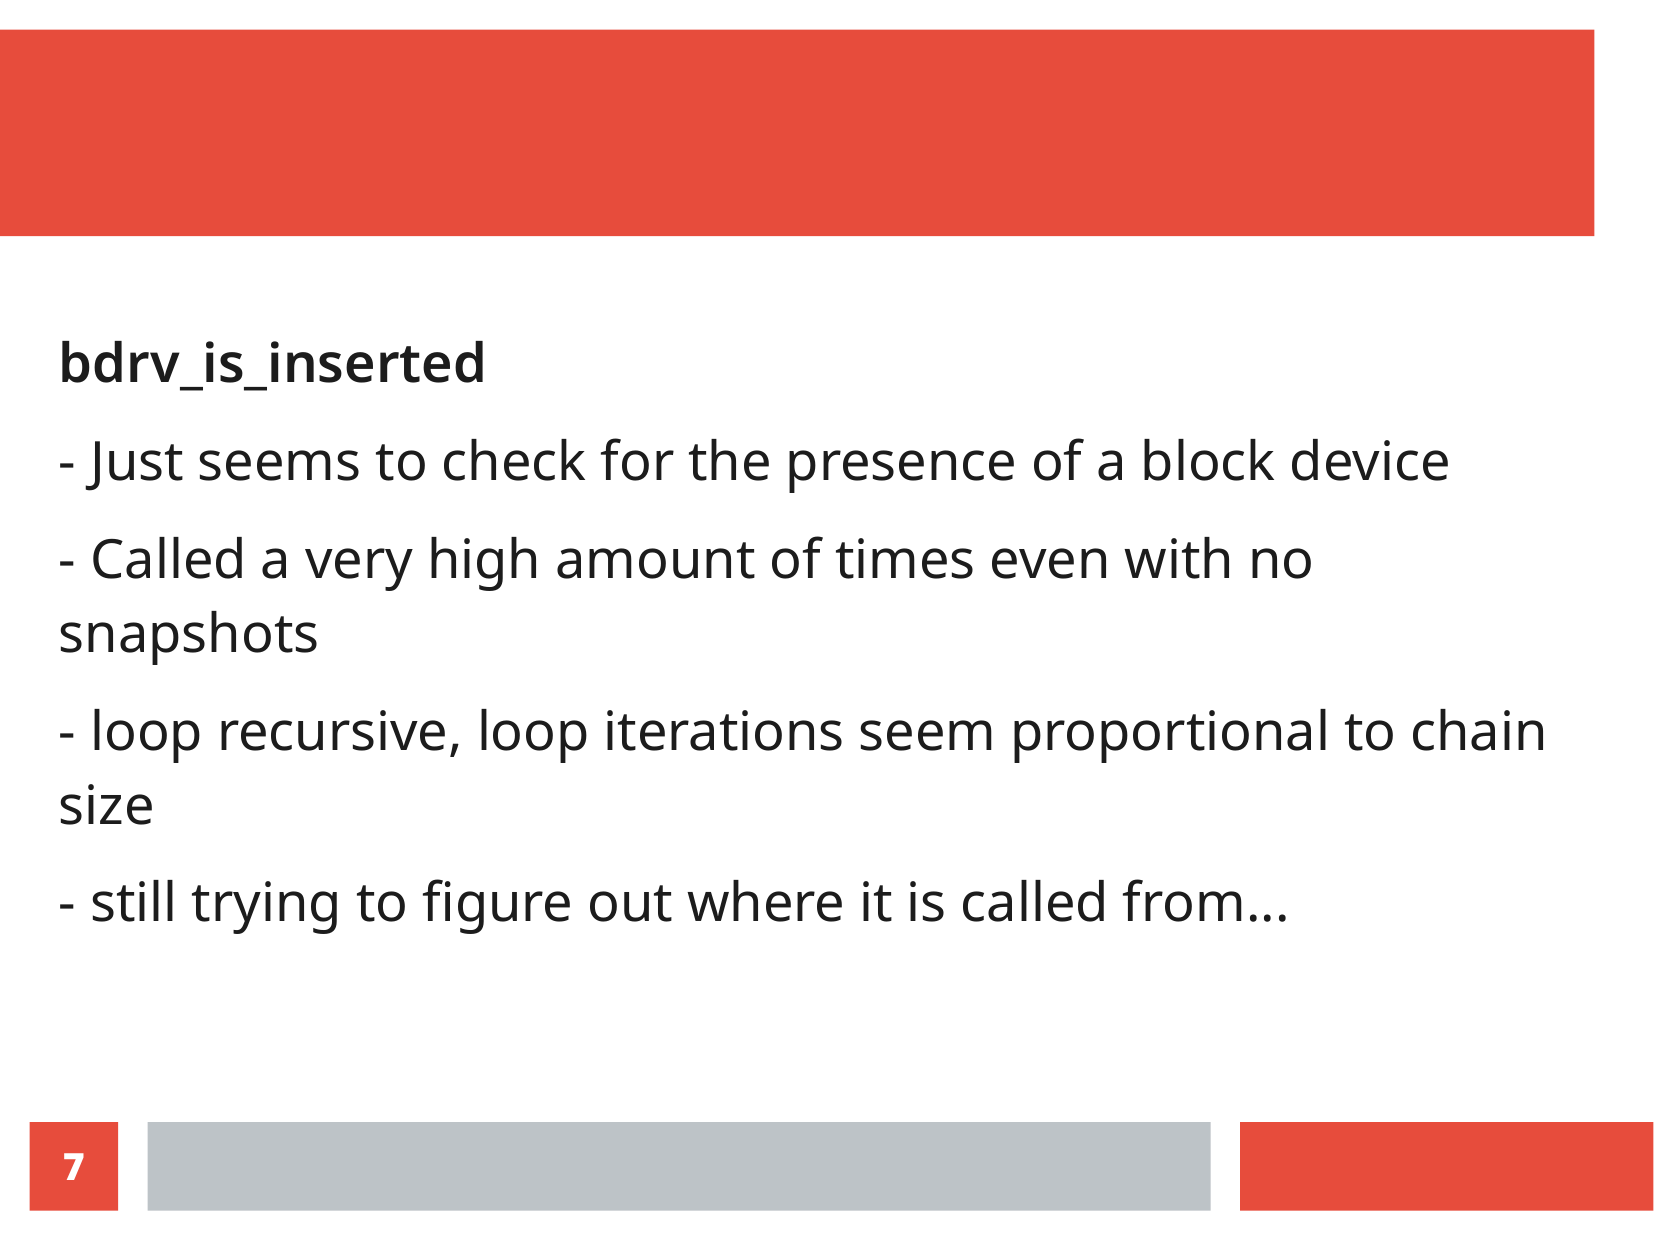

#
bdrv_is_inserted
- Just seems to check for the presence of a block device
- Called a very high amount of times even with no snapshots
- loop recursive, loop iterations seem proportional to chain size
- still trying to figure out where it is called from...
7